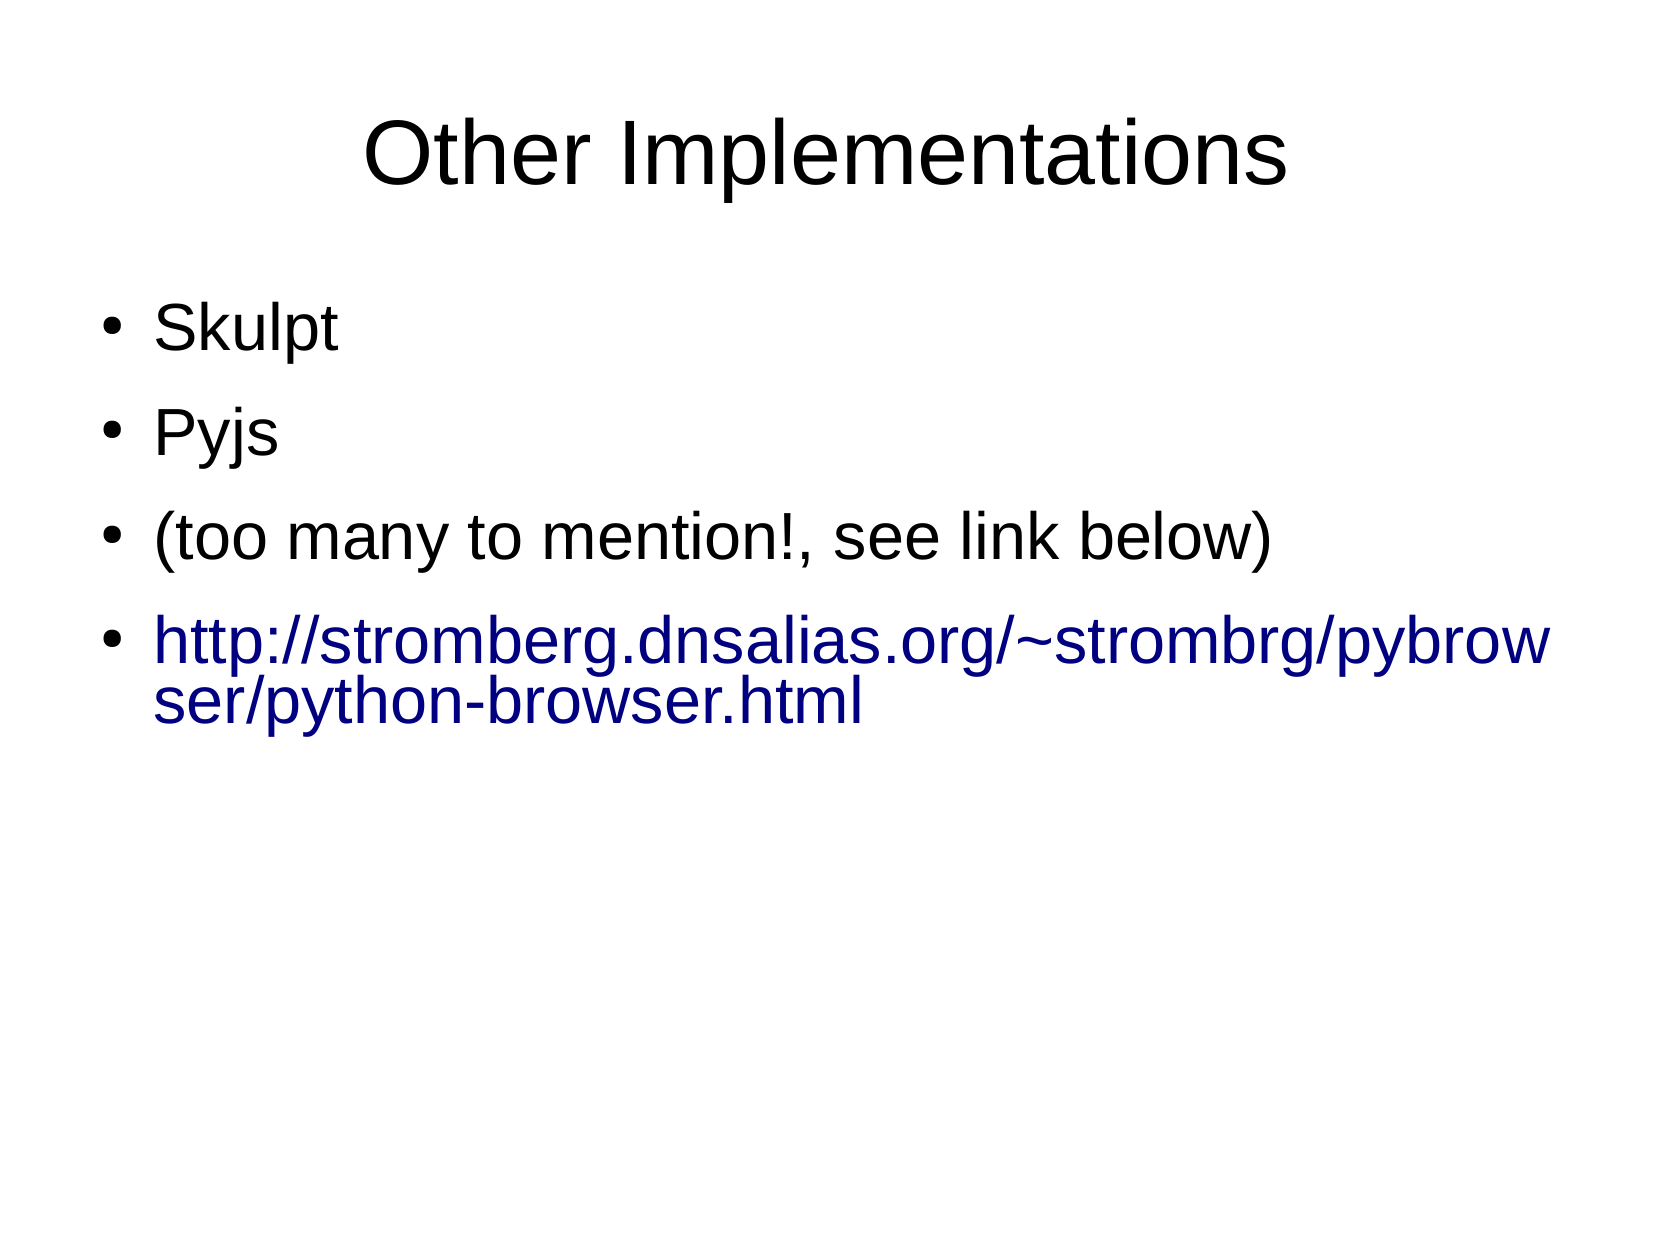

# Other Implementations
Skulpt
Pyjs
(too many to mention!, see link below)
http://stromberg.dnsalias.org/~strombrg/pybrowser/python-browser.html